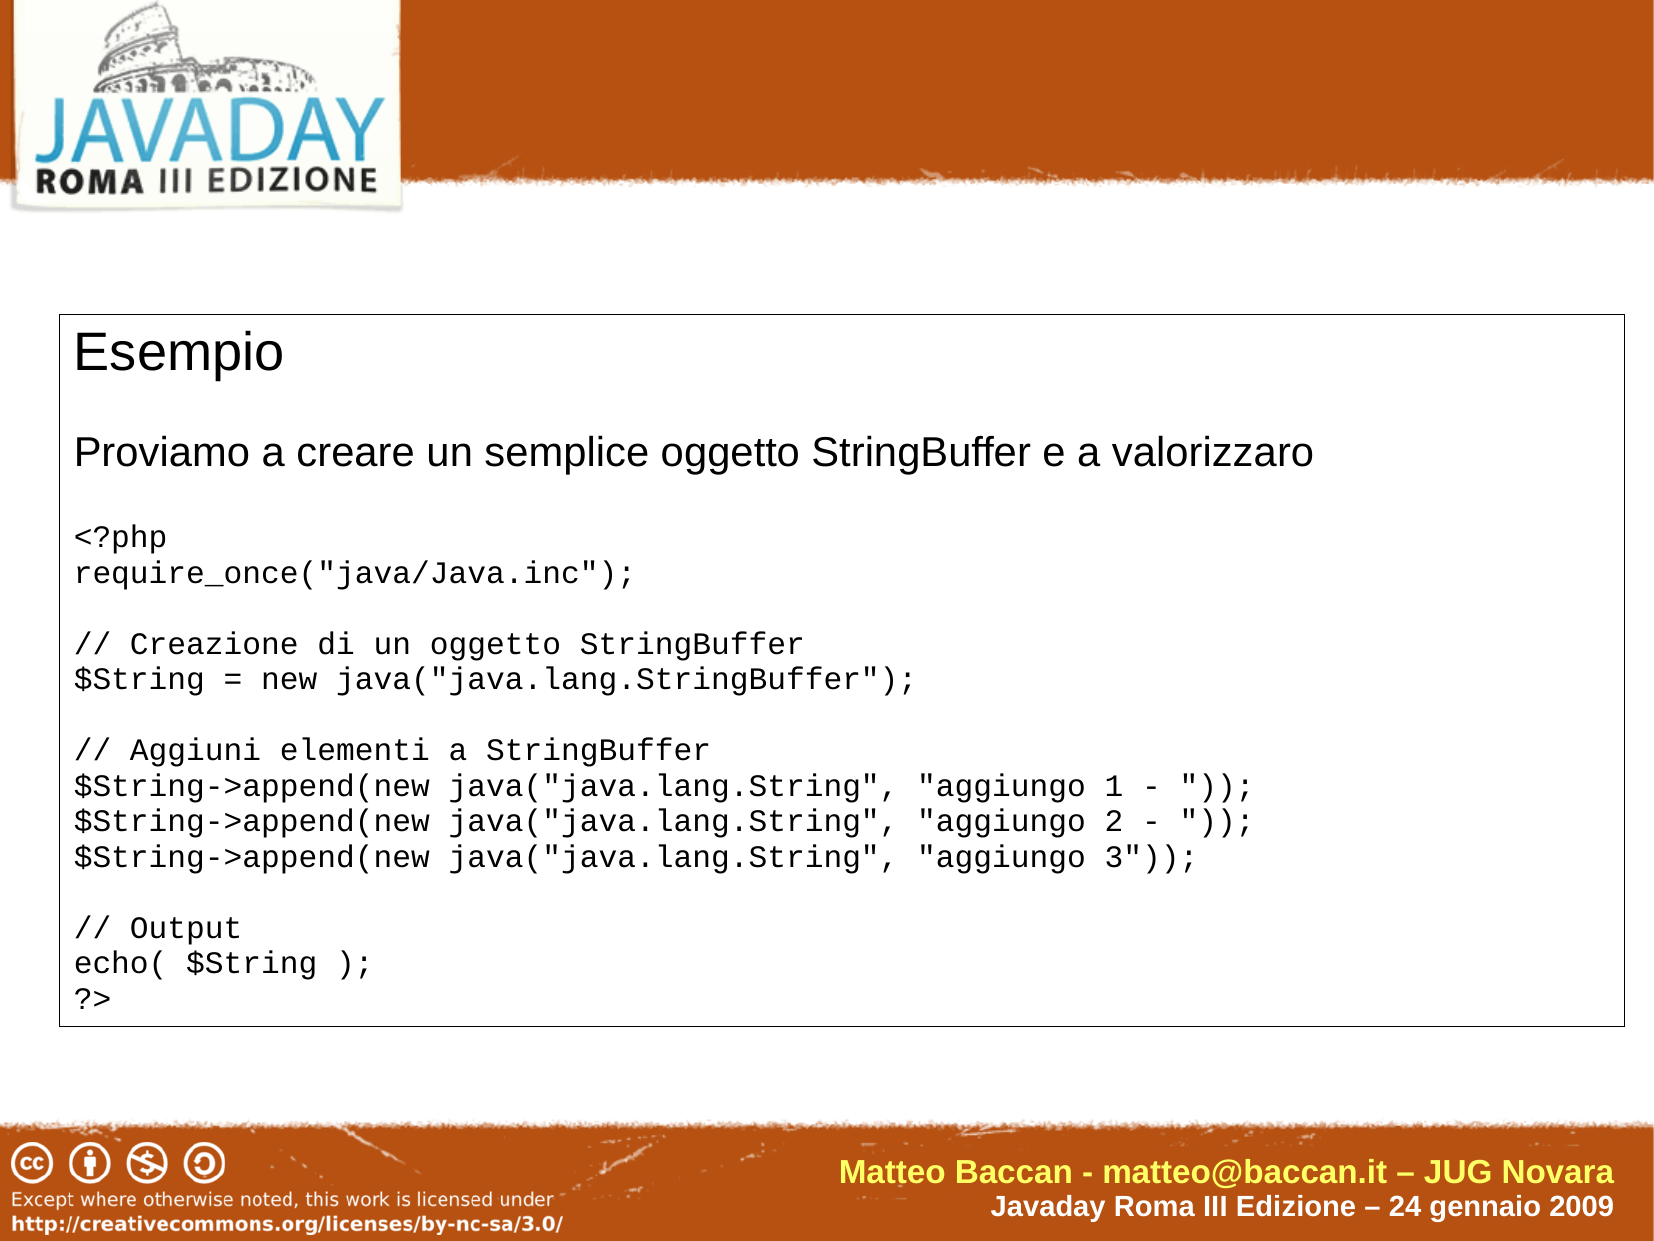

Esempio
Proviamo a creare un semplice oggetto StringBuffer e a valorizzaro
<?php
require_once("java/Java.inc");
// Creazione di un oggetto StringBuffer
$String = new java("java.lang.StringBuffer");
// Aggiuni elementi a StringBuffer
$String->append(new java("java.lang.String", "aggiungo 1 - "));
$String->append(new java("java.lang.String", "aggiungo 2 - "));
$String->append(new java("java.lang.String", "aggiungo 3"));
// Output
echo( $String );
?>